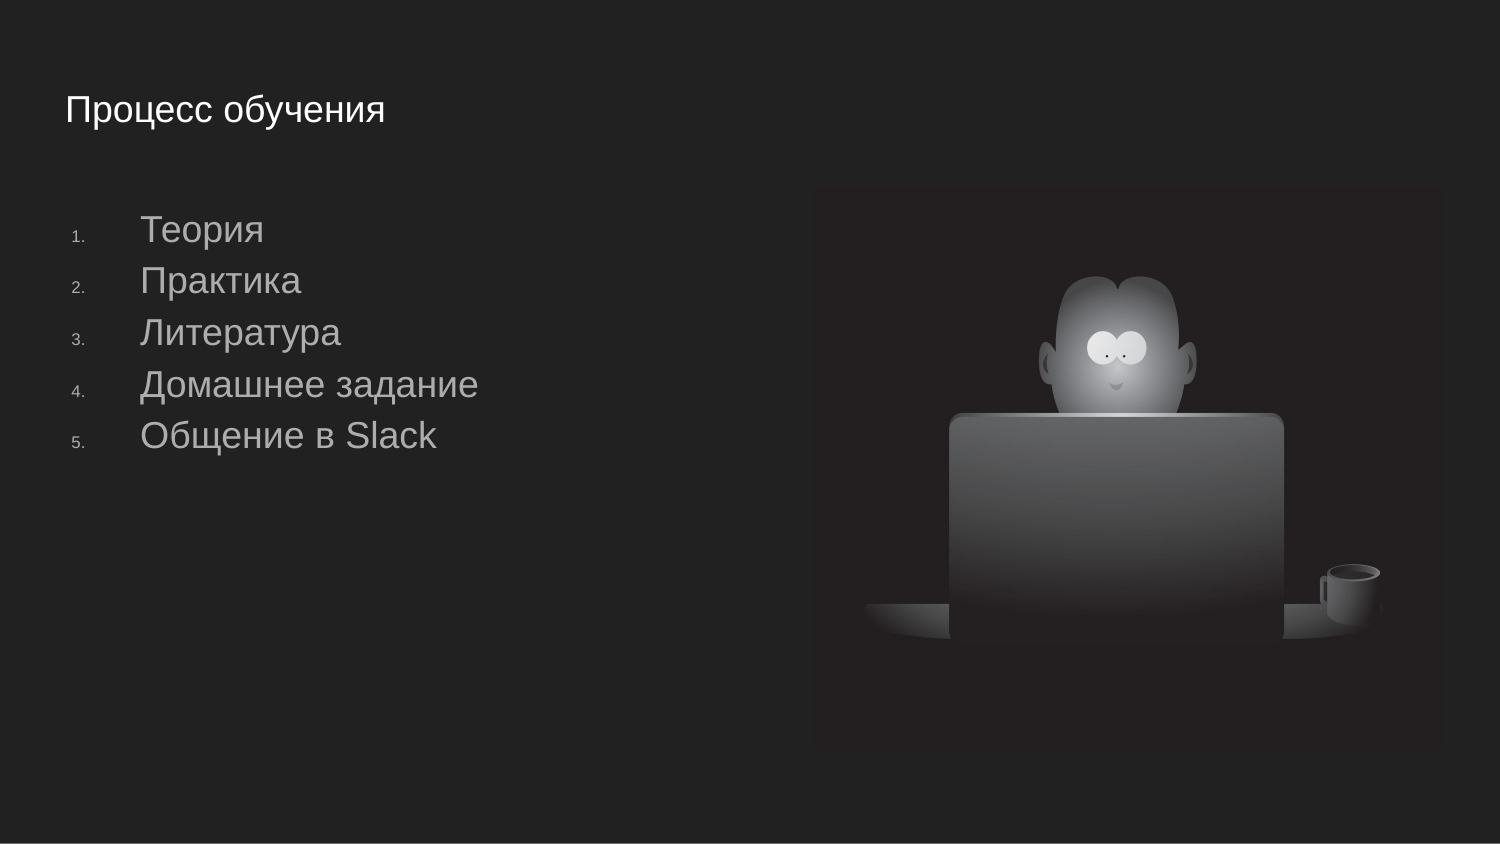

Процесс обучения
Теория
Практика
Литература
Домашнее задание
Общение в Slack